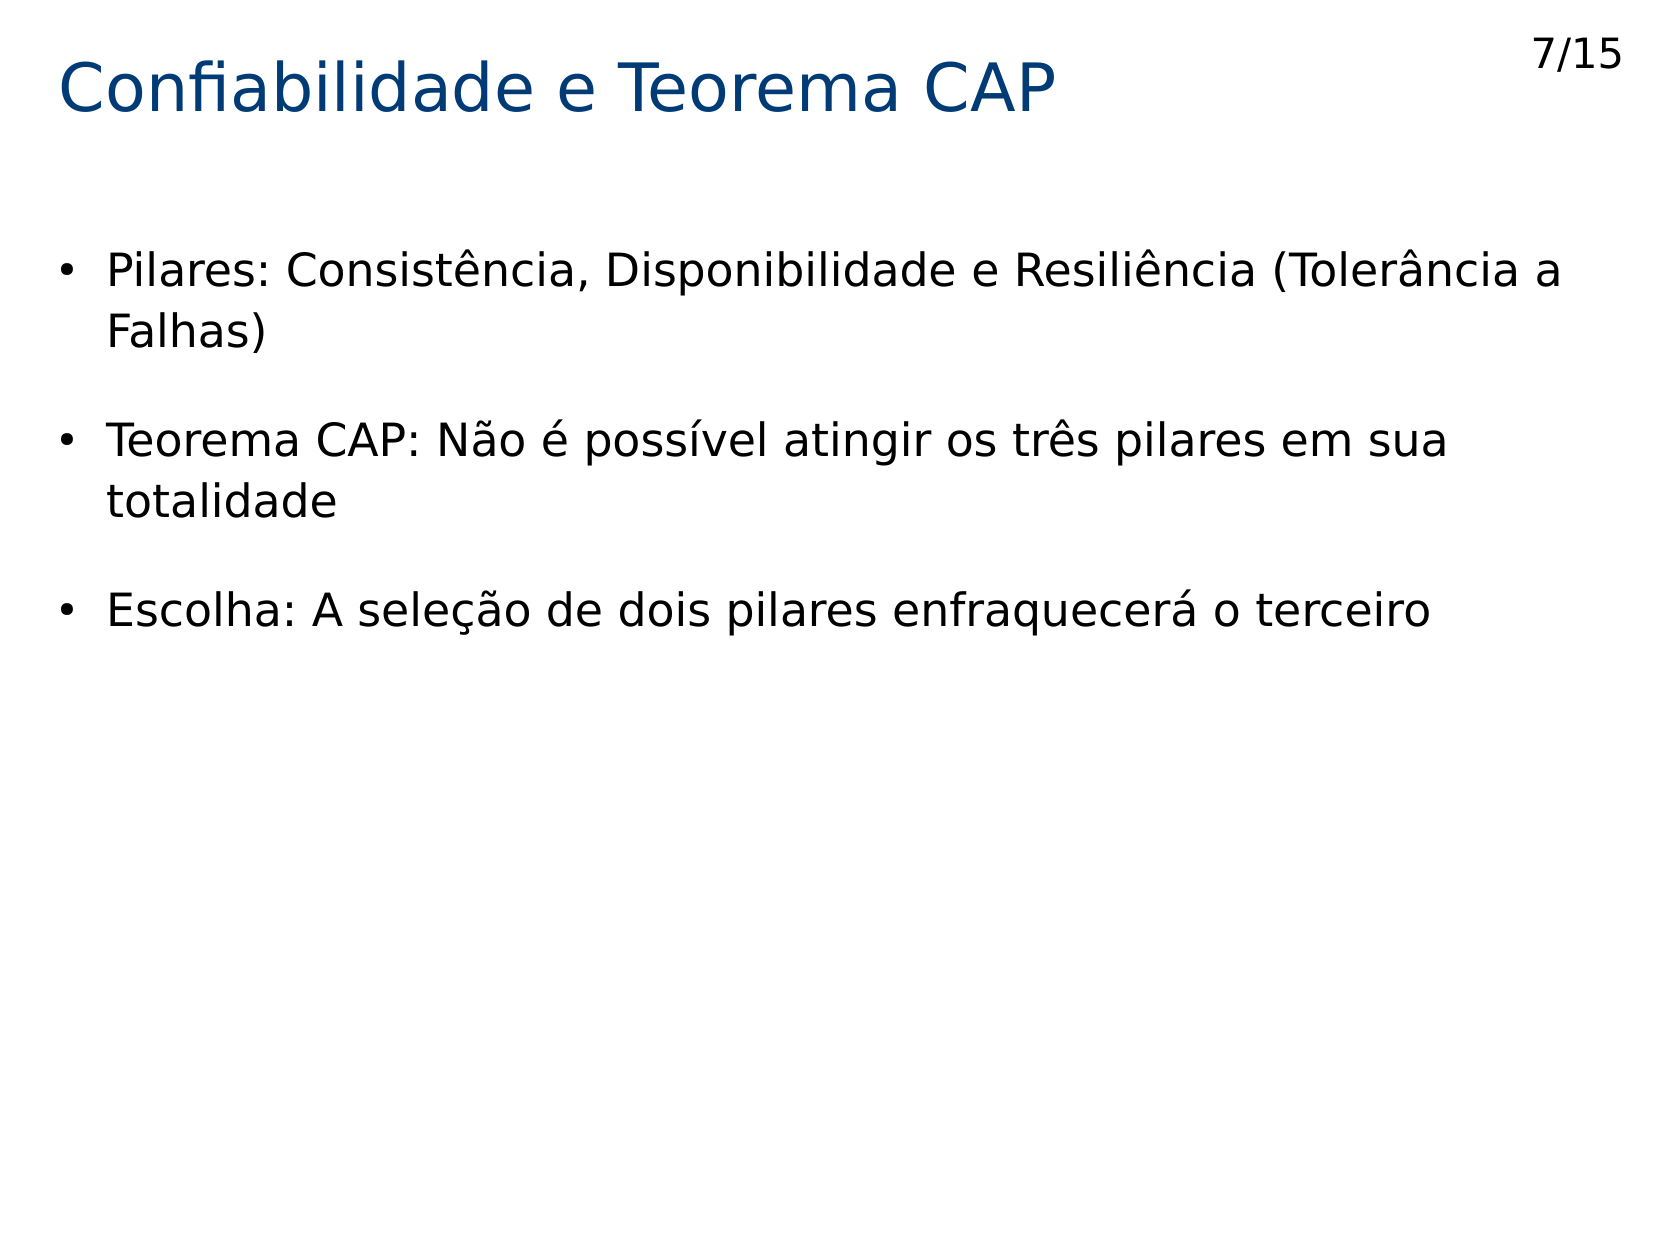

# Confiabilidade e Teorema CAP
7
Pilares: Consistência, Disponibilidade e Resiliência (Tolerância a Falhas)
Teorema CAP: Não é possível atingir os três pilares em sua totalidade
Escolha: A seleção de dois pilares enfraquecerá o terceiro